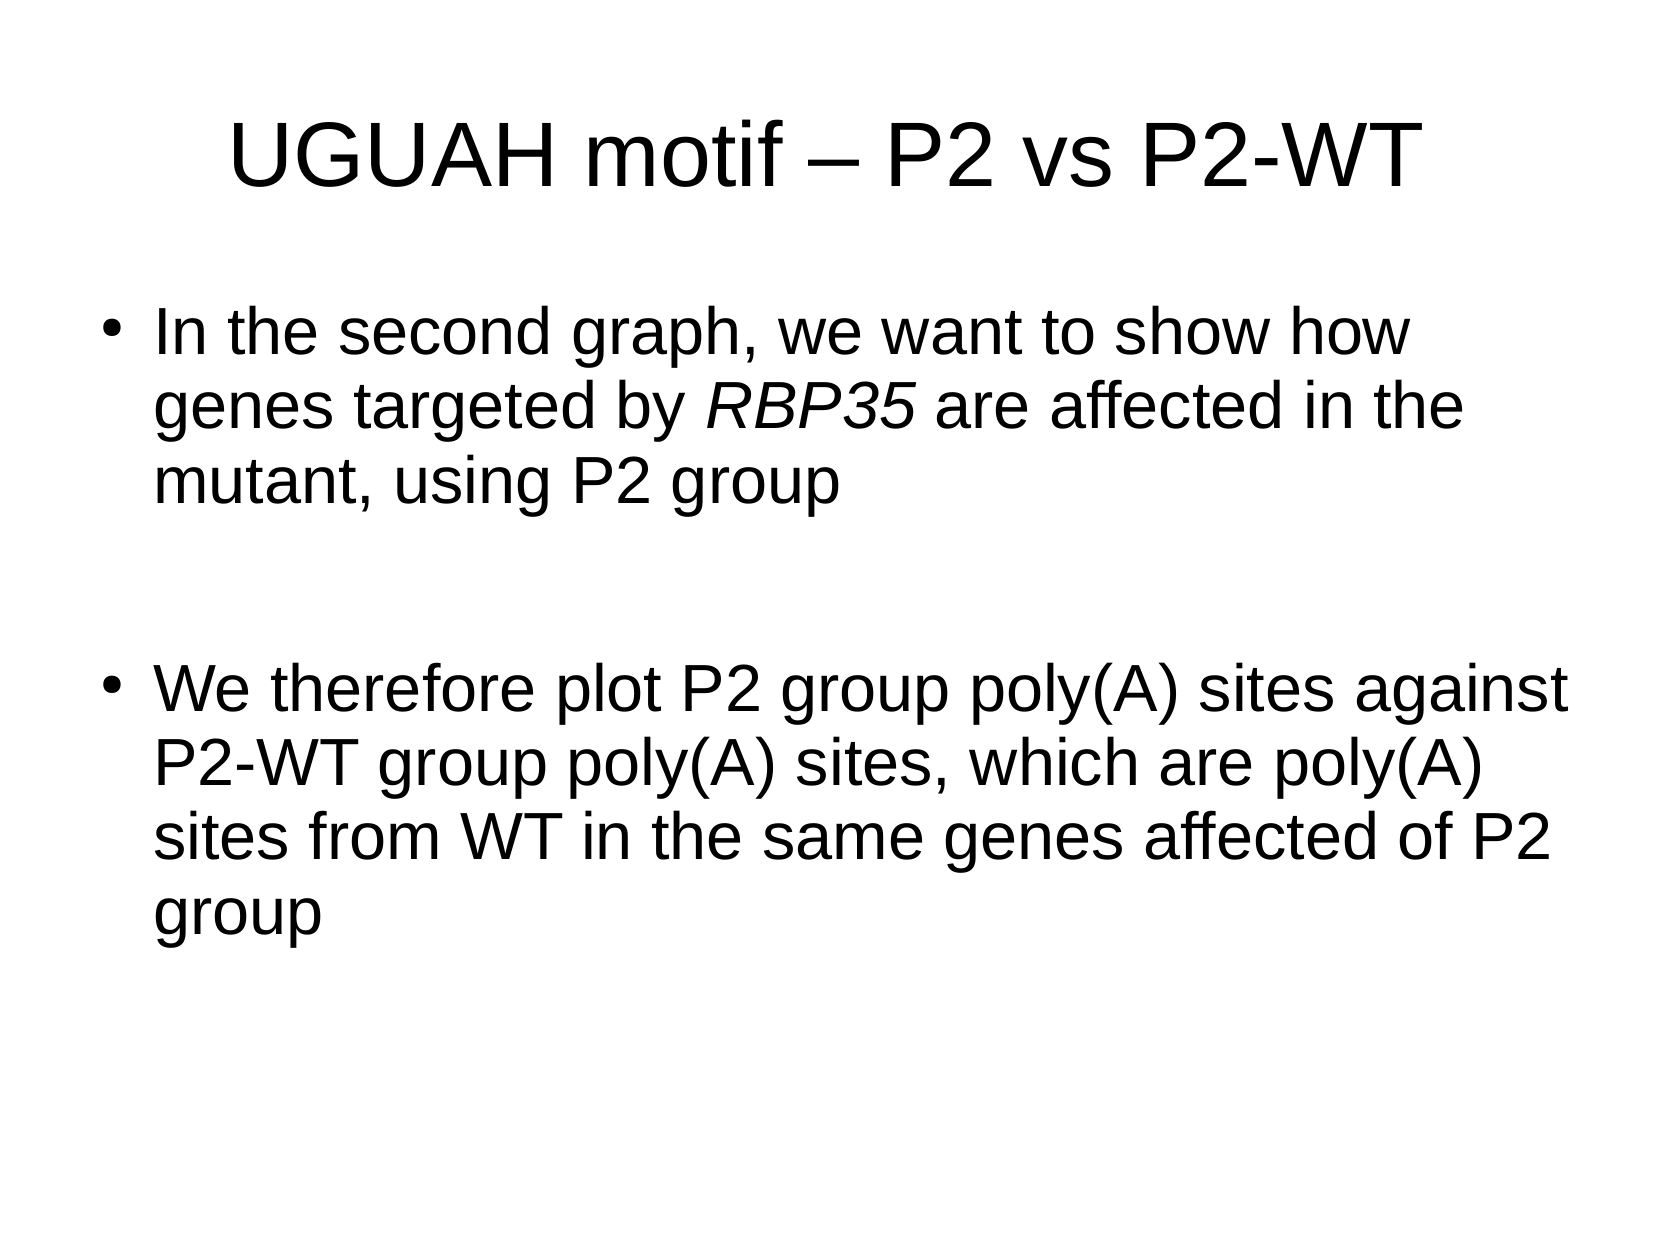

UGUAH motif – P2 vs P2-WT
In the second graph, we want to show how genes targeted by RBP35 are affected in the mutant, using P2 group
We therefore plot P2 group poly(A) sites against P2-WT group poly(A) sites, which are poly(A) sites from WT in the same genes affected of P2 group